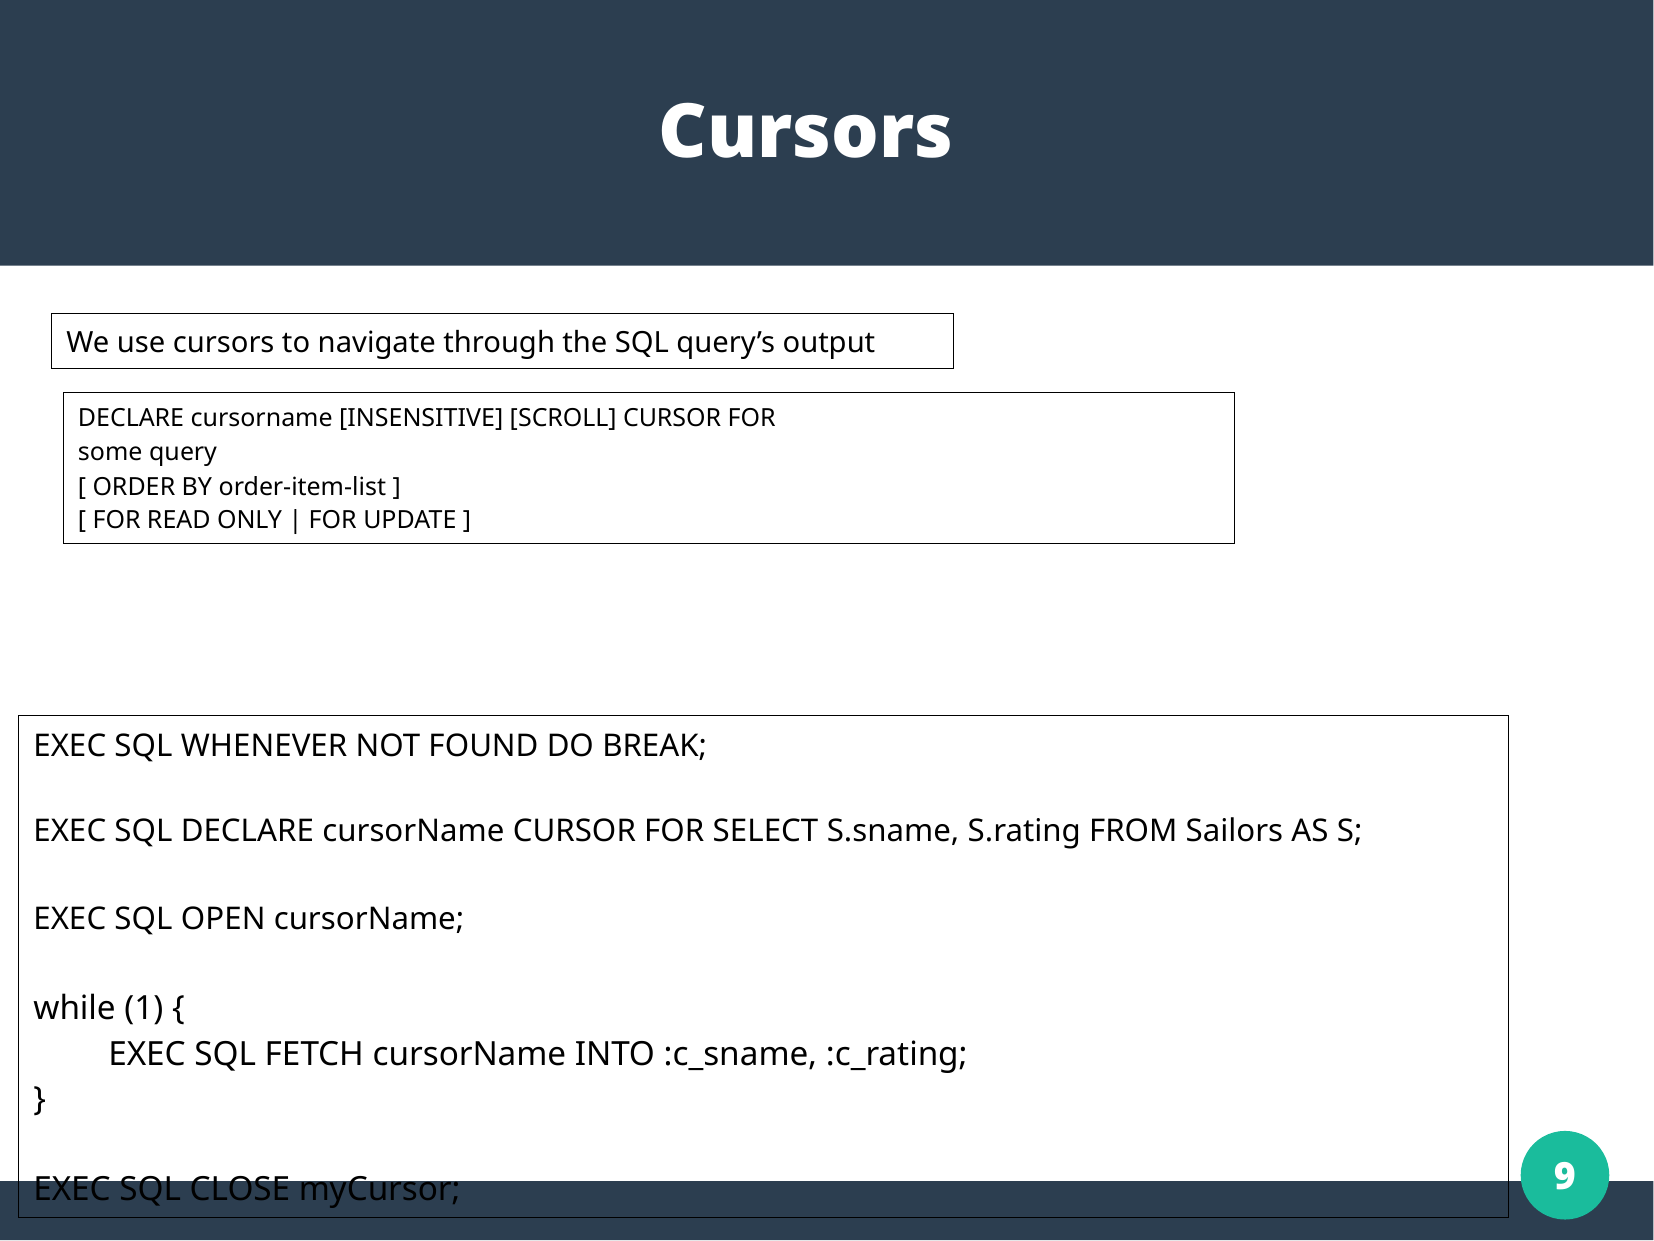

# Cursors
We use cursors to navigate through the SQL query’s output
DECLARE cursorname [INSENSITIVE] [SCROLL] CURSOR FOR
some query
[ ORDER BY order-item-list ]
[ FOR READ ONLY | FOR UPDATE ]
EXEC SQL WHENEVER NOT FOUND DO BREAK;
EXEC SQL DECLARE cursorName CURSOR FOR SELECT S.sname, S.rating FROM Sailors AS S;
EXEC SQL OPEN cursorName;
while (1) {
	EXEC SQL FETCH cursorName INTO :c_sname, :c_rating;
}
EXEC SQL CLOSE myCursor;
9